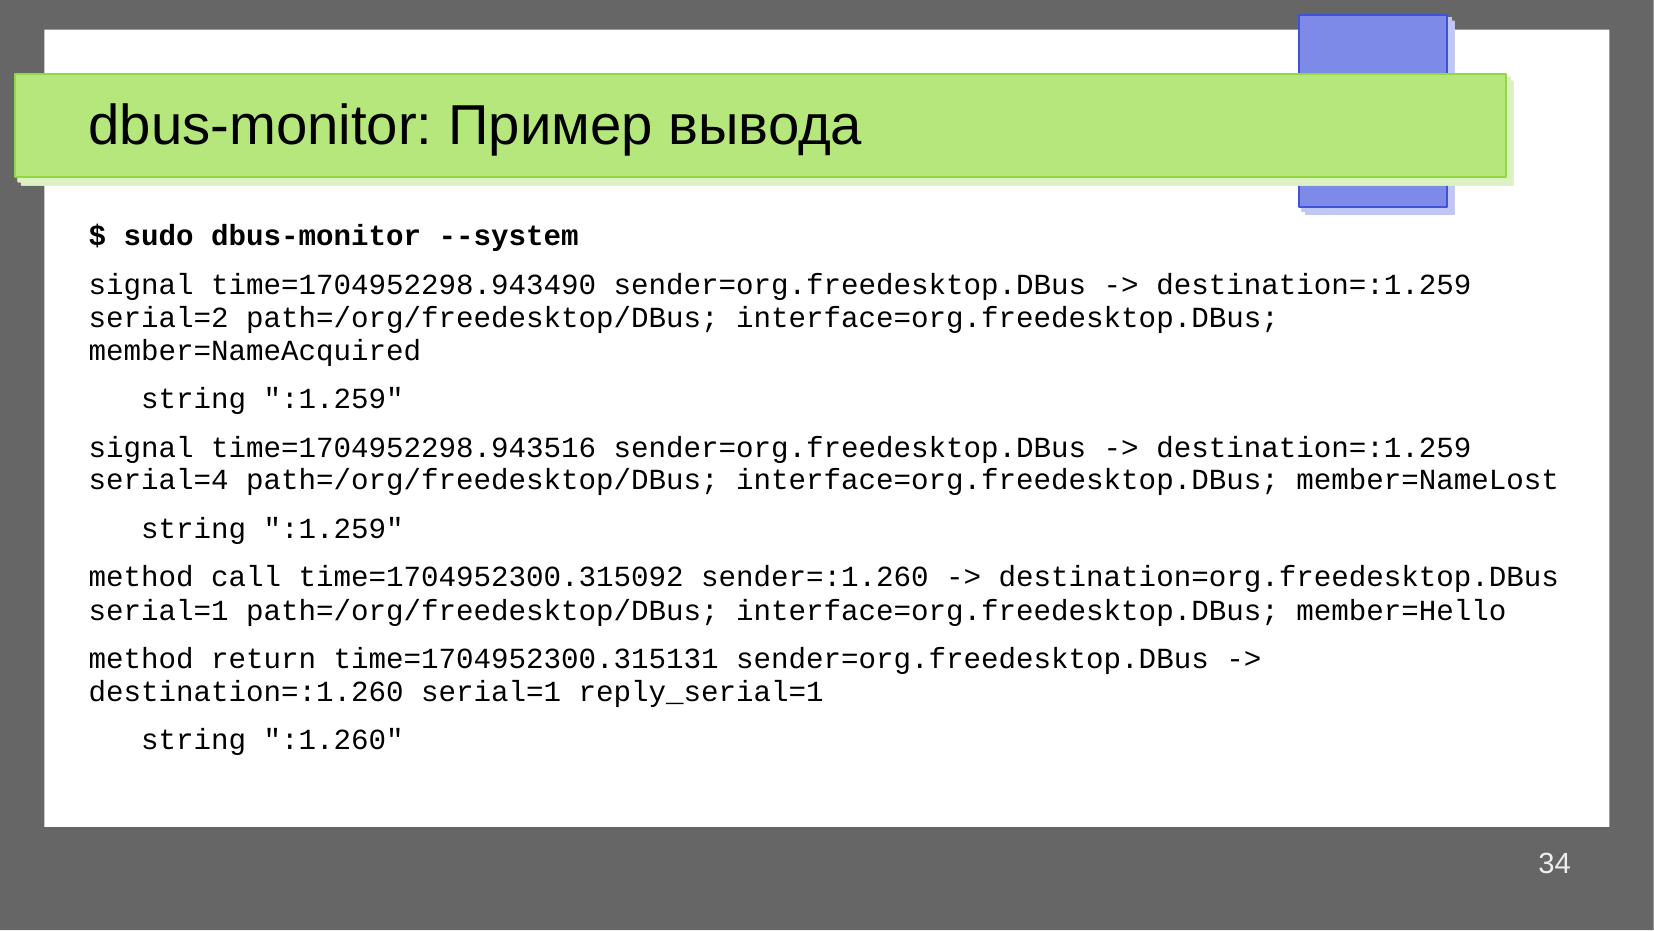

# dbus-monitor: Пример вывода
$ sudo dbus-monitor --system
signal time=1704952298.943490 sender=org.freedesktop.DBus -> destination=:1.259 serial=2 path=/org/freedesktop/DBus; interface=org.freedesktop.DBus; member=NameAcquired
 string ":1.259"
signal time=1704952298.943516 sender=org.freedesktop.DBus -> destination=:1.259 serial=4 path=/org/freedesktop/DBus; interface=org.freedesktop.DBus; member=NameLost
 string ":1.259"
method call time=1704952300.315092 sender=:1.260 -> destination=org.freedesktop.DBus serial=1 path=/org/freedesktop/DBus; interface=org.freedesktop.DBus; member=Hello
method return time=1704952300.315131 sender=org.freedesktop.DBus -> destination=:1.260 serial=1 reply_serial=1
 string ":1.260"
34